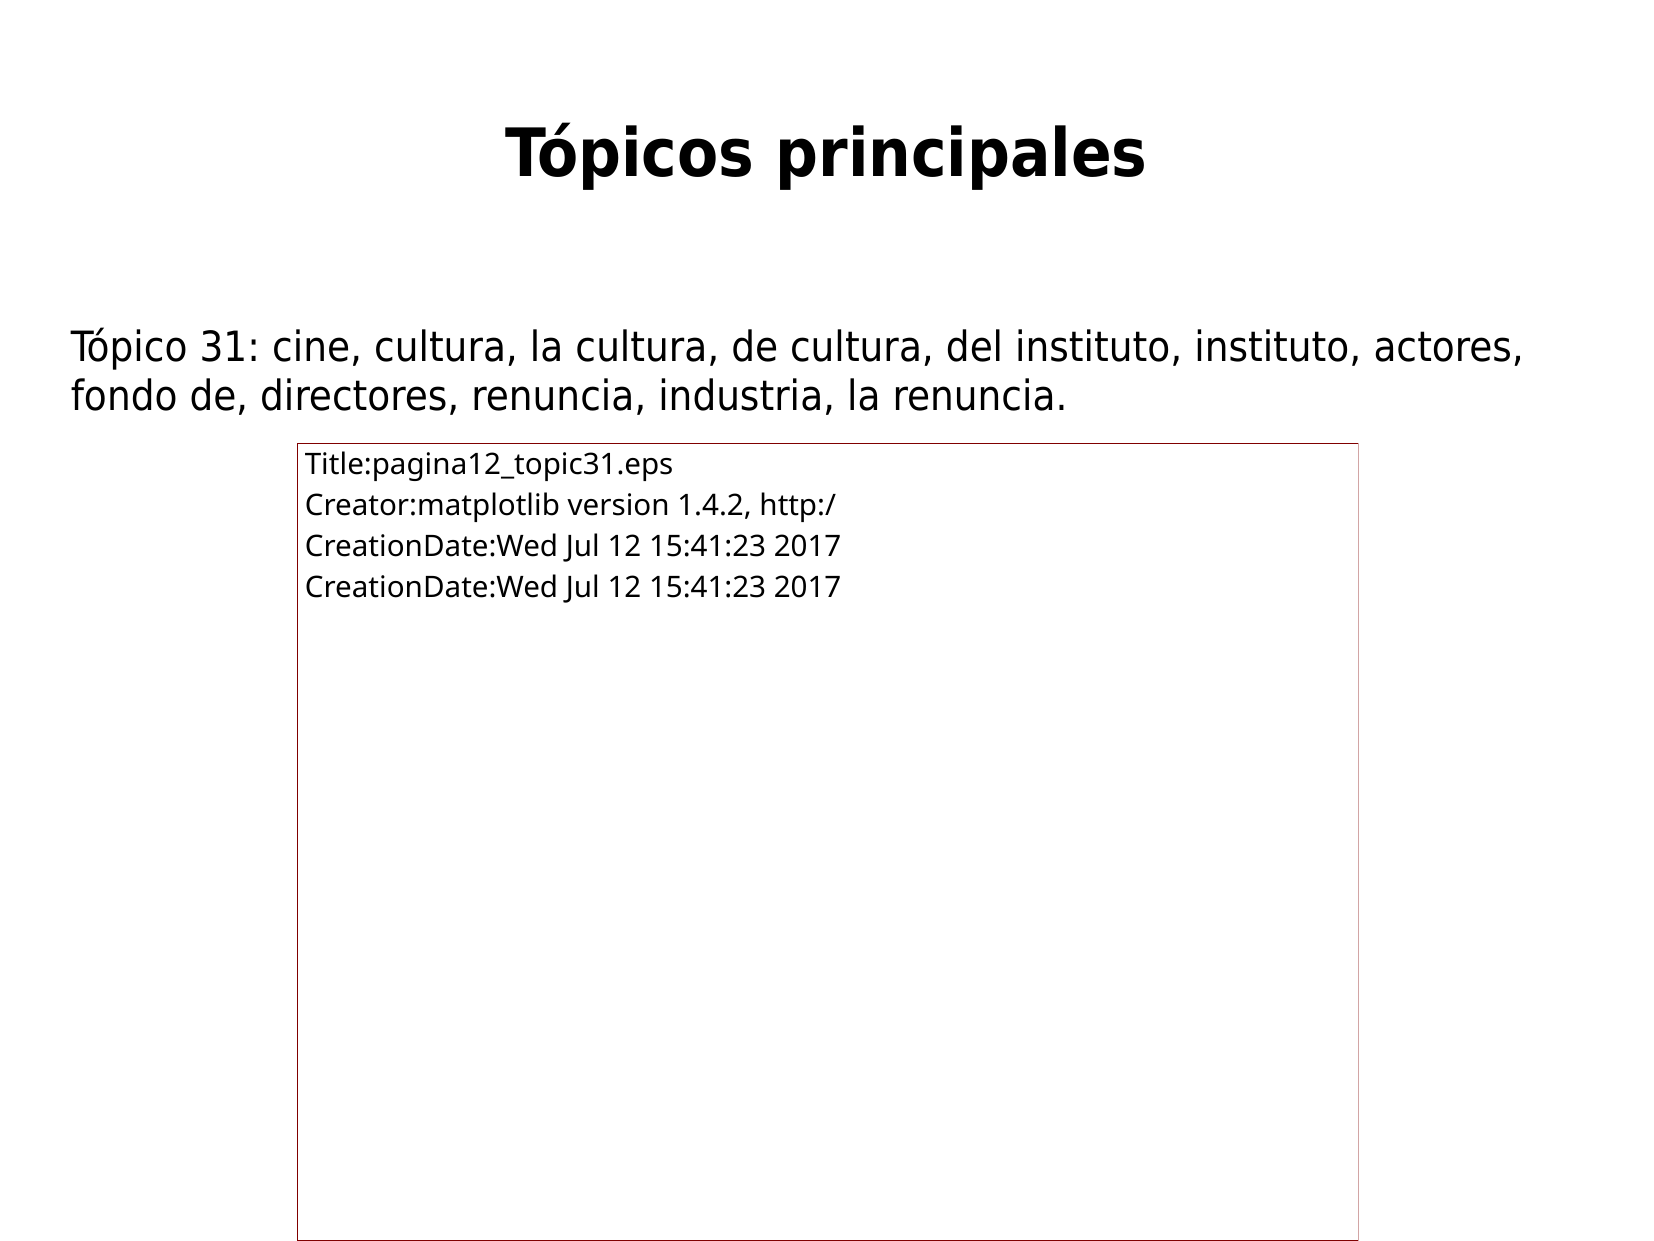

# Tópicos principales
Tópico 31: cine, cultura, la cultura, de cultura, del instituto, instituto, actores, fondo de, directores, renuncia, industria, la renuncia.